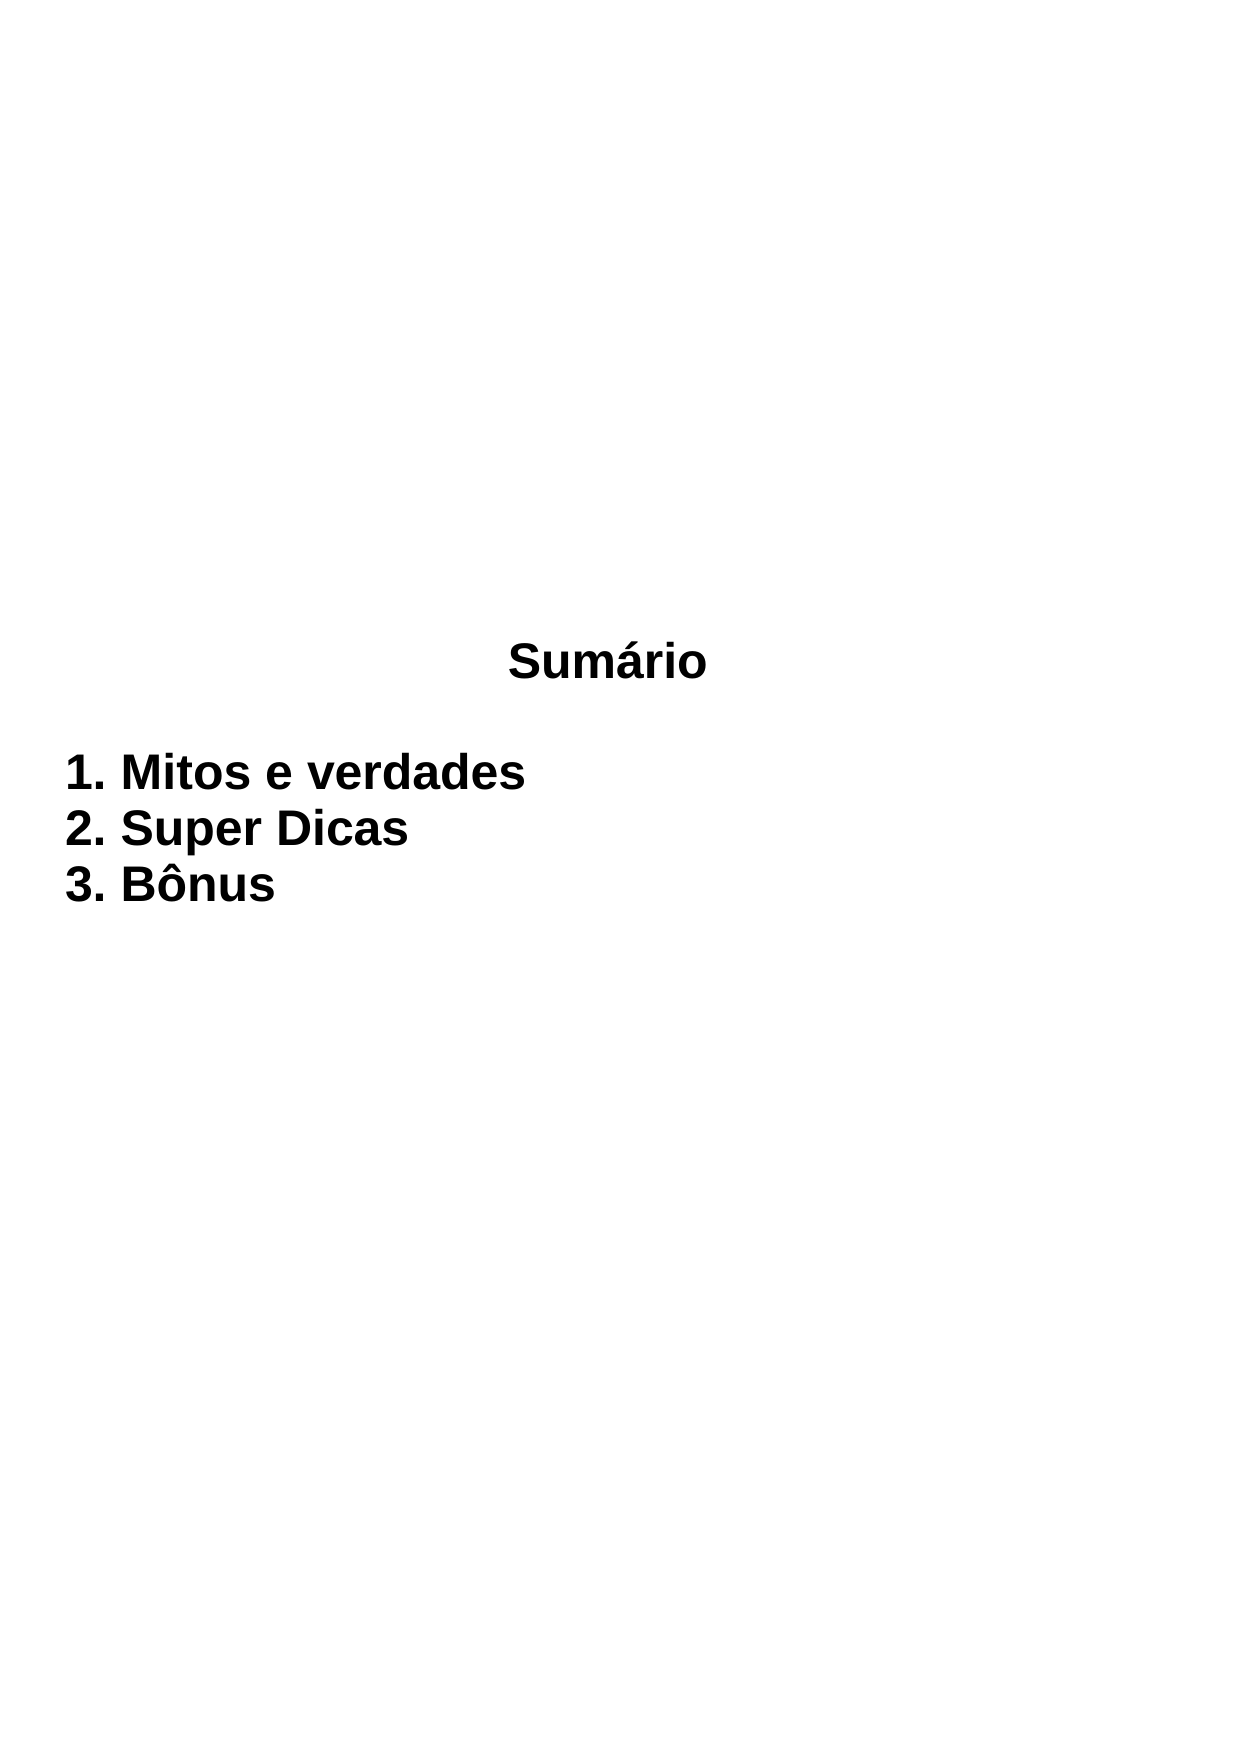

# Sumário 1. Mitos e verdades 2. Super Dicas 3. Bônus